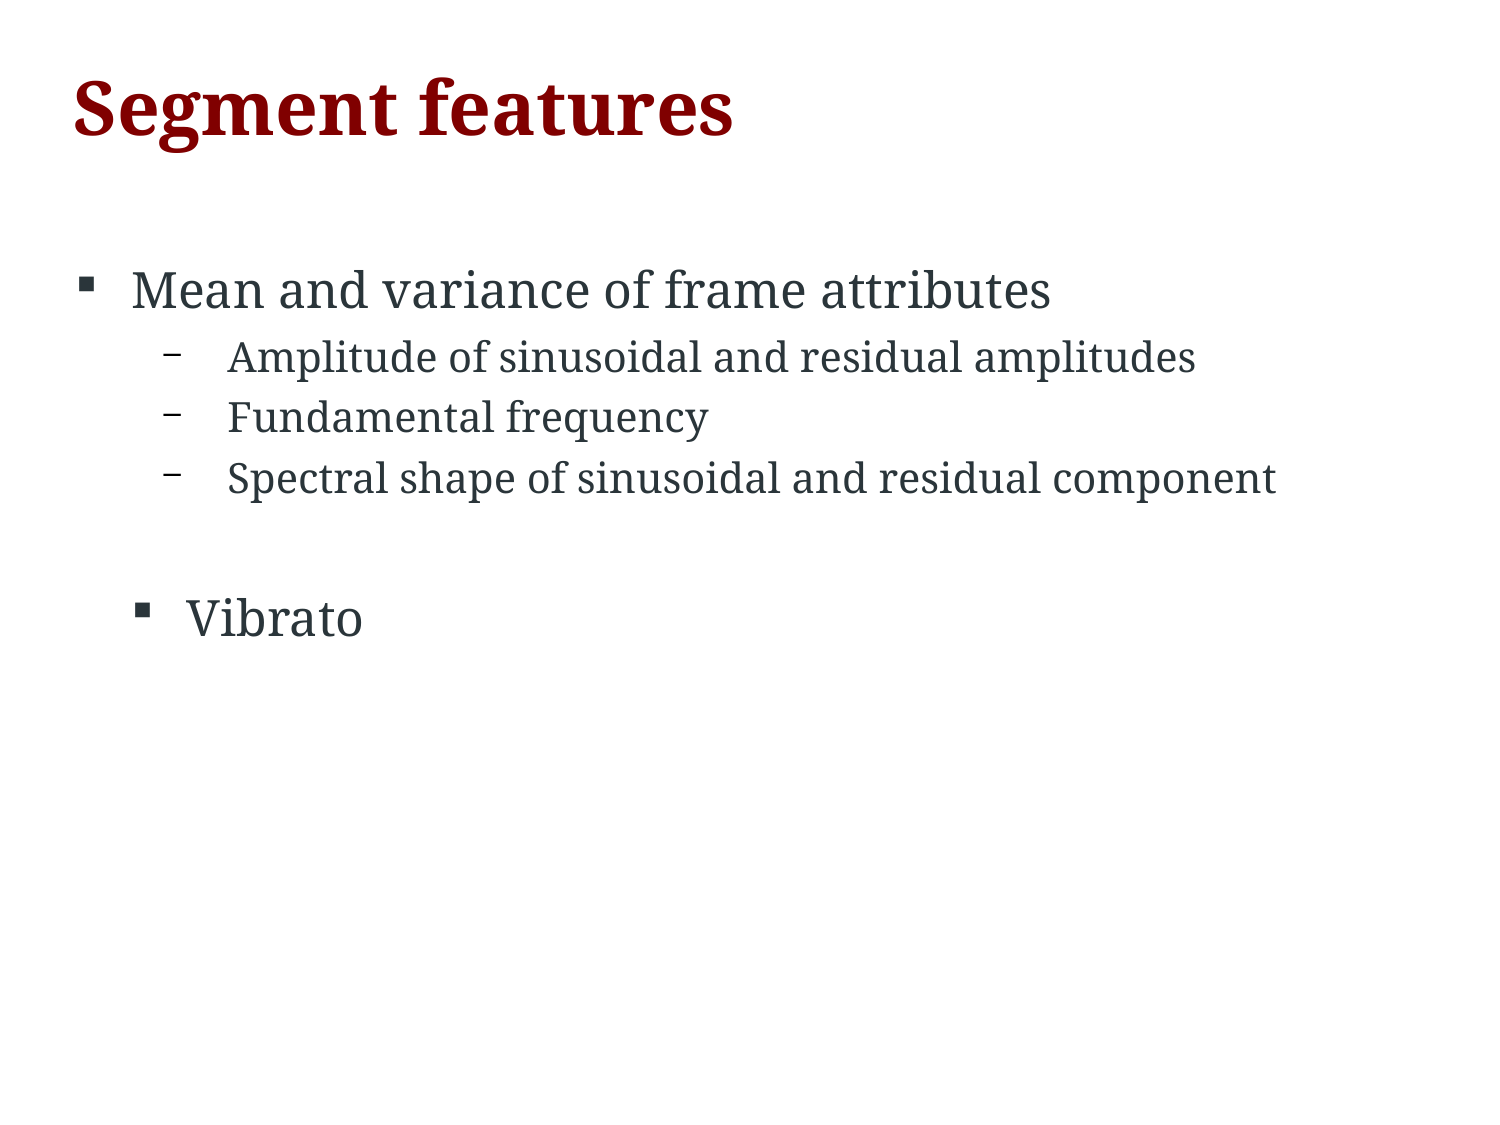

# Segment features
Mean and variance of frame attributes
 Amplitude of sinusoidal and residual amplitudes
 Fundamental frequency
 Spectral shape of sinusoidal and residual component
Vibrato